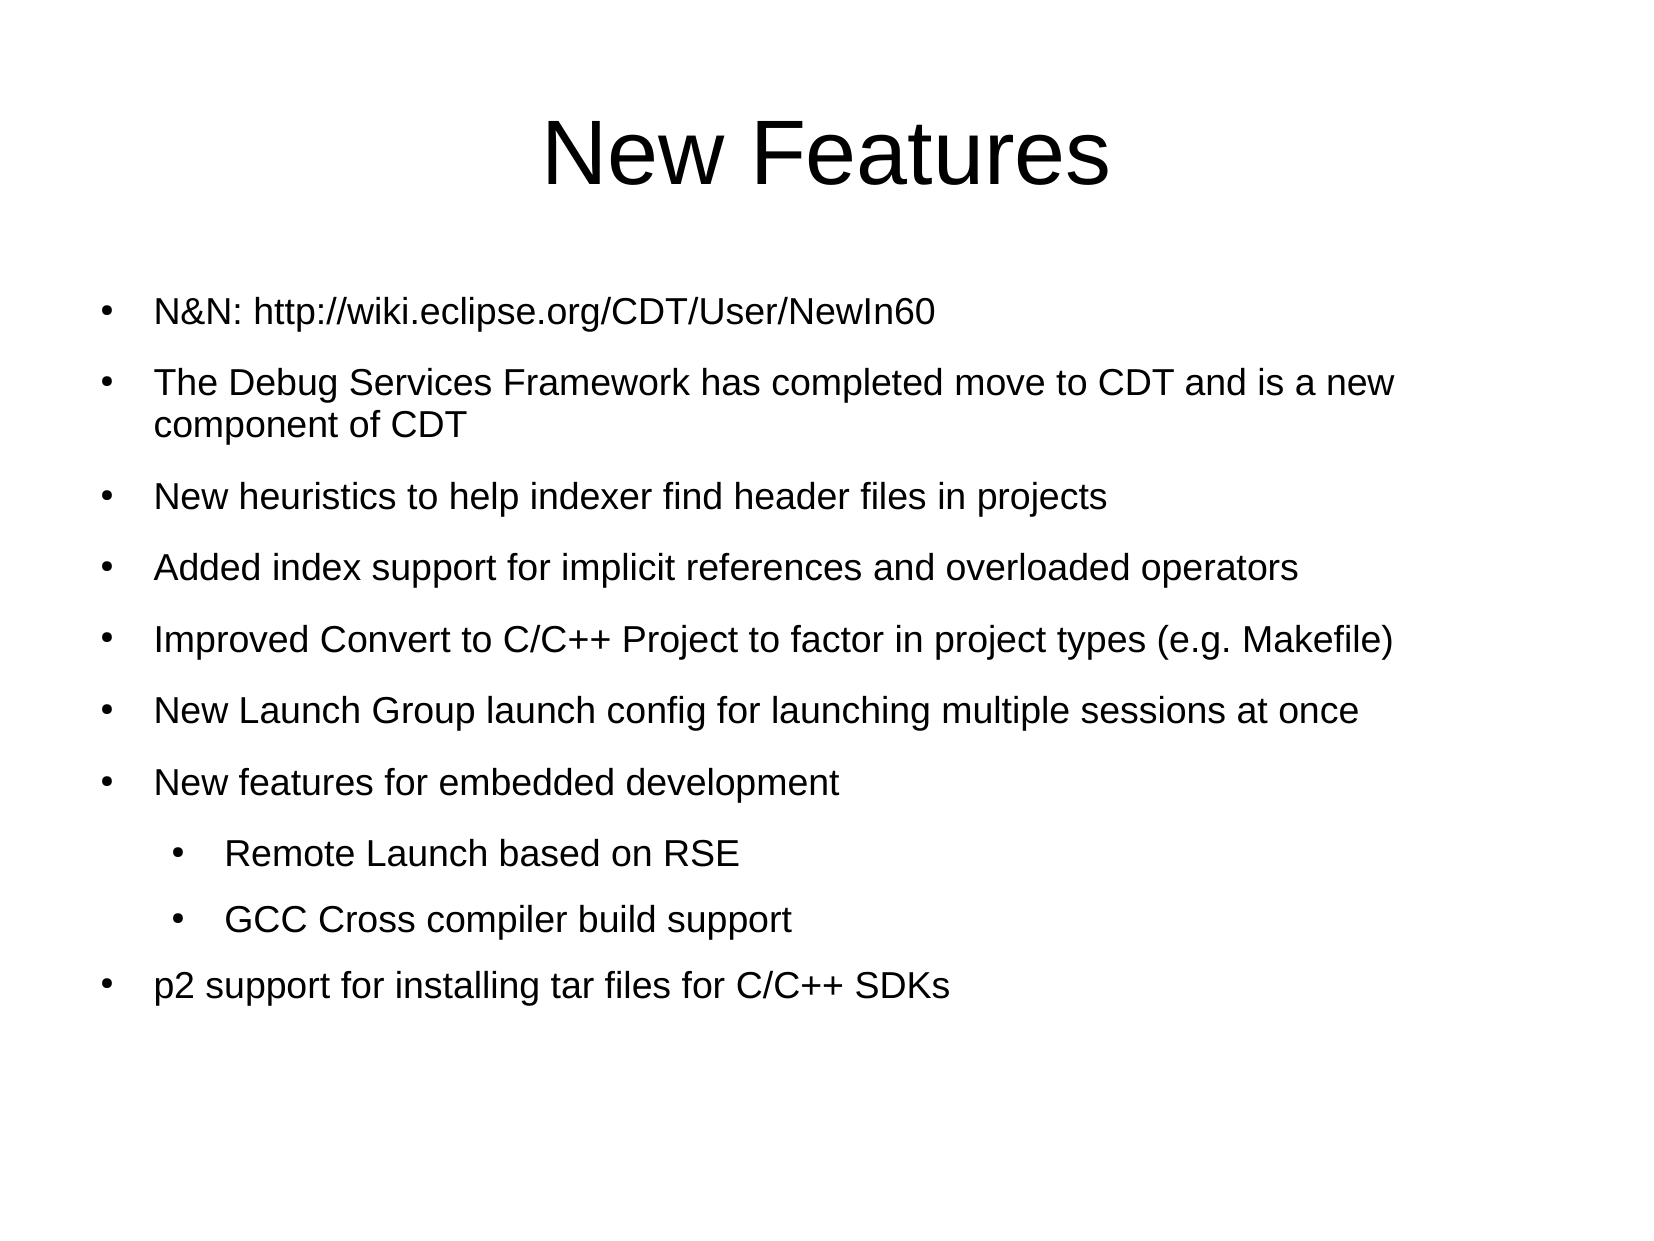

# New Features
N&N: http://wiki.eclipse.org/CDT/User/NewIn60
The Debug Services Framework has completed move to CDT and is a new component of CDT
New heuristics to help indexer find header files in projects
Added index support for implicit references and overloaded operators
Improved Convert to C/C++ Project to factor in project types (e.g. Makefile)
New Launch Group launch config for launching multiple sessions at once
New features for embedded development
Remote Launch based on RSE
GCC Cross compiler build support
p2 support for installing tar files for C/C++ SDKs